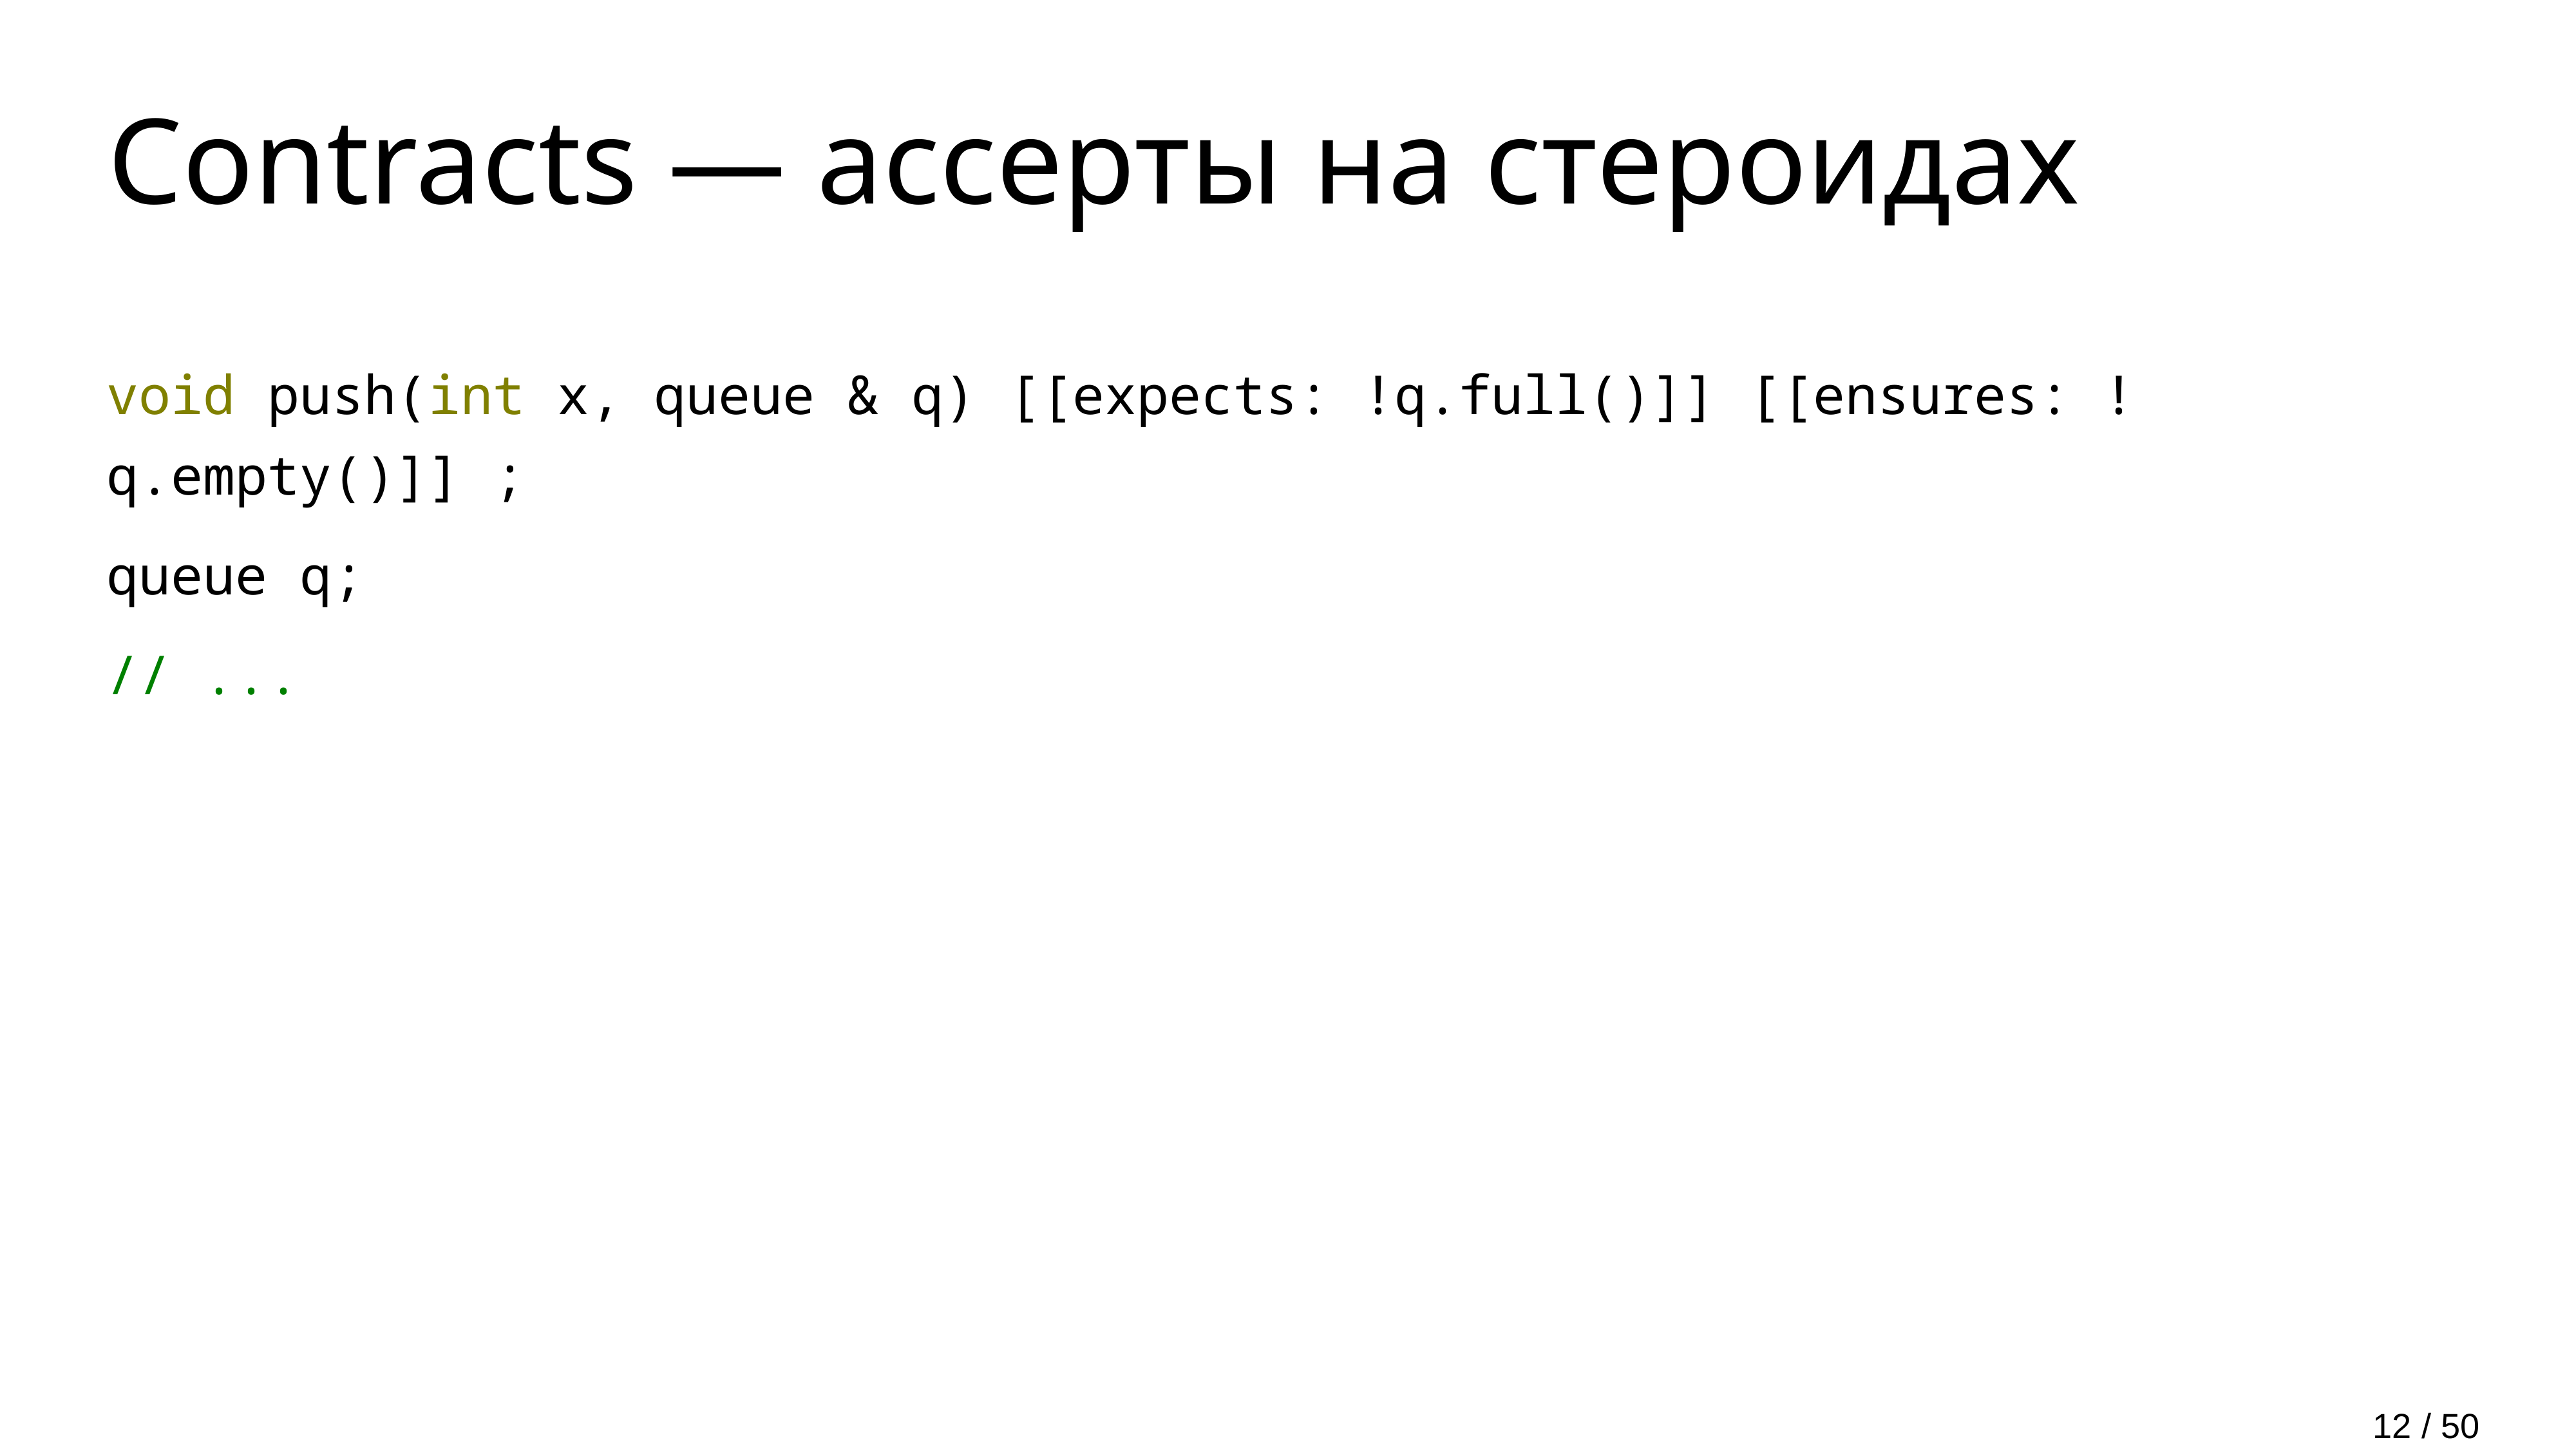

# Contracts — ассерты на стероидах
void push(int x, queue & q) [[expects: !q.full()]] [[ensures: !q.empty()]] ;
queue q;
// ...